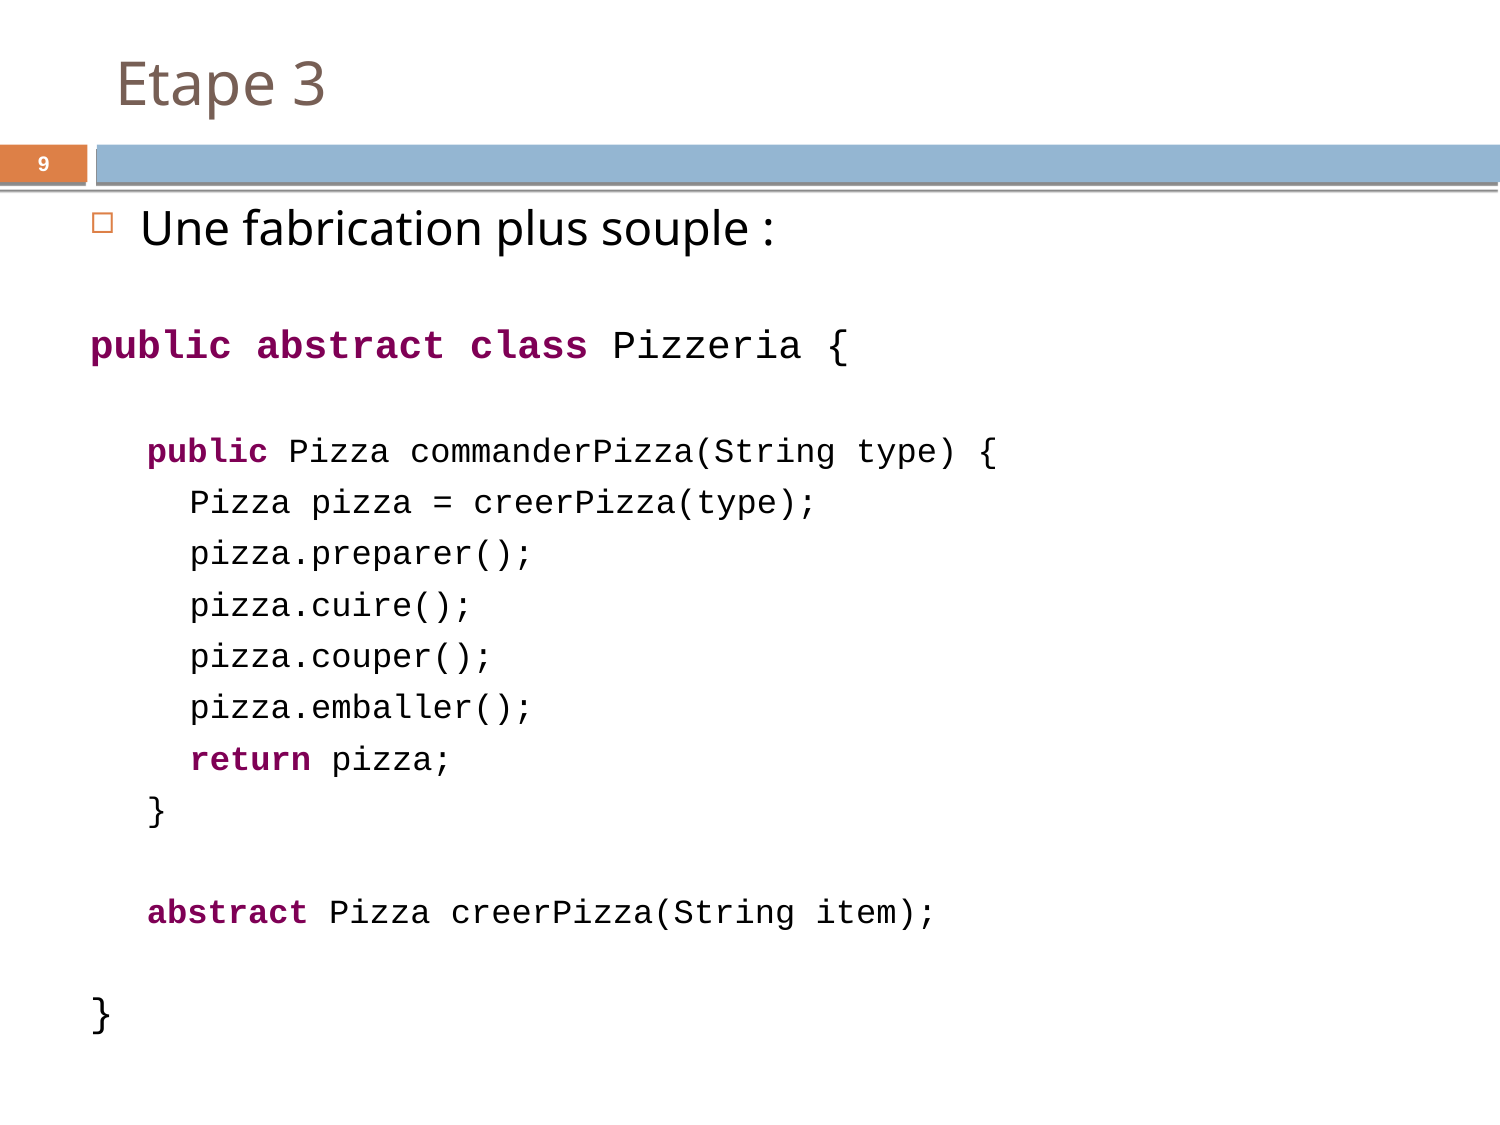

# Etape 3
Une fabrication plus souple :
public abstract class Pizzeria {
public Pizza commanderPizza(String type) {
	Pizza pizza = creerPizza(type);
	pizza.preparer();
	pizza.cuire();
	pizza.couper();
	pizza.emballer();
	return pizza;
}
abstract Pizza creerPizza(String item);
}